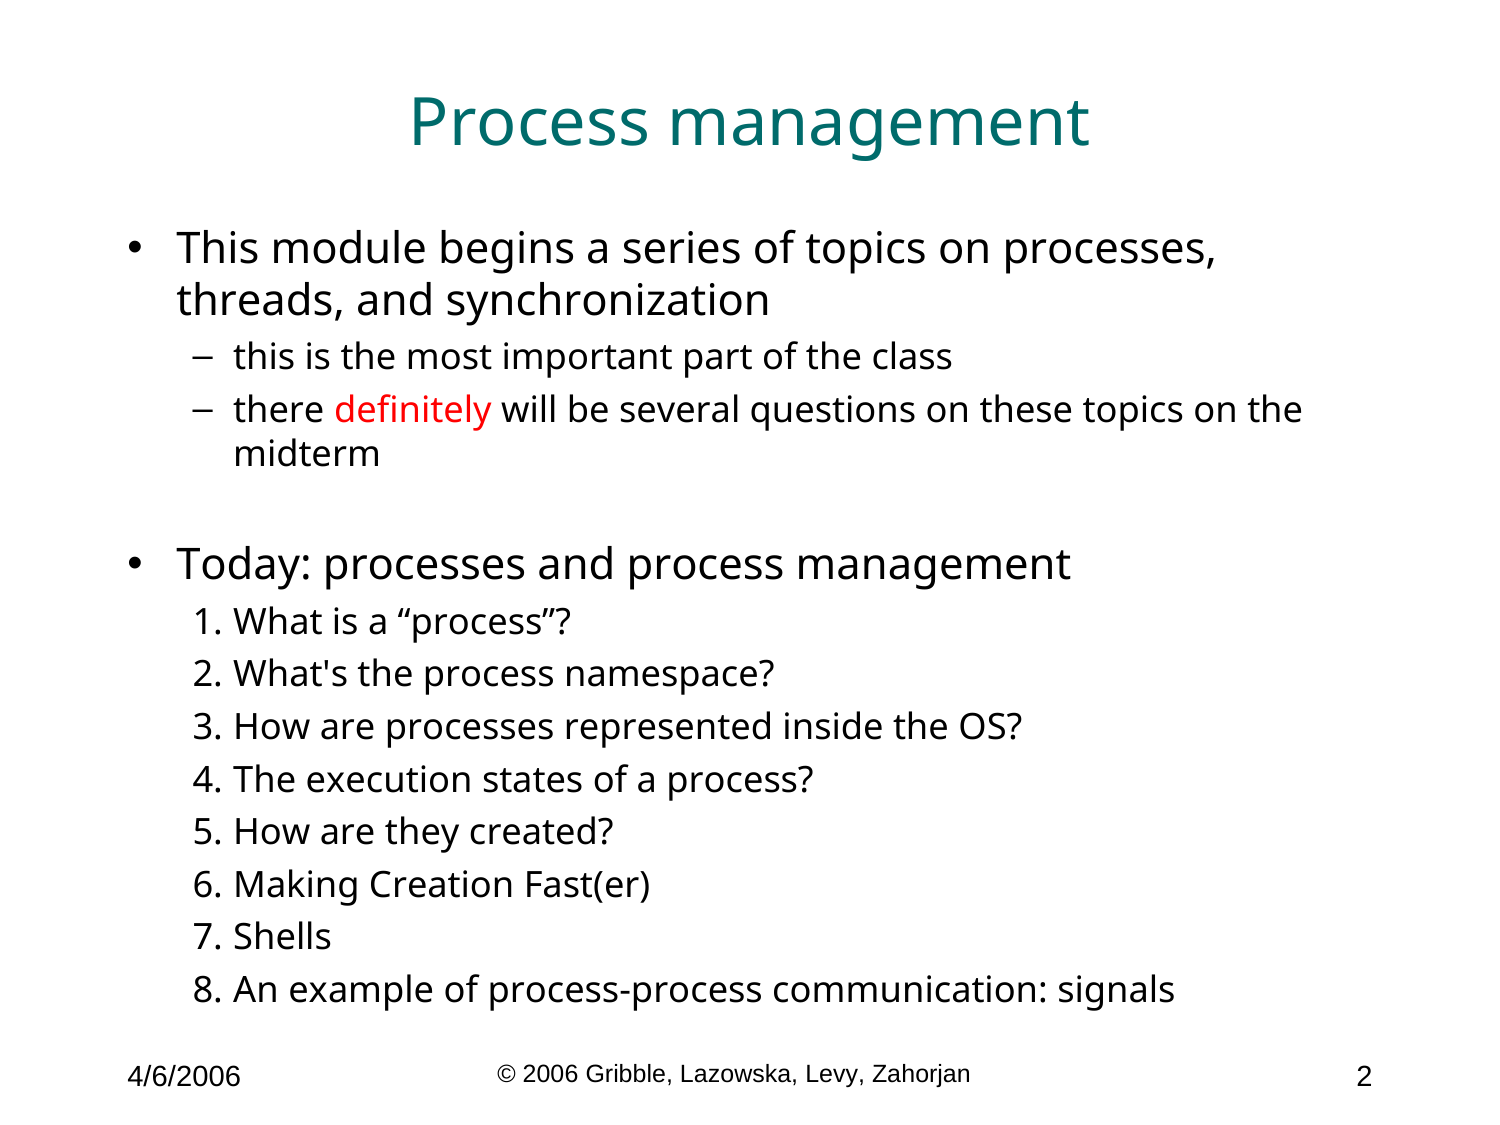

# Process management
This module begins a series of topics on processes, threads, and synchronization
this is the most important part of the class
there definitely will be several questions on these topics on the midterm
Today: processes and process management
What is a “process”?
What's the process namespace?
How are processes represented inside the OS?
The execution states of a process?
How are they created?
Making Creation Fast(er)
Shells
An example of process-process communication: signals
2